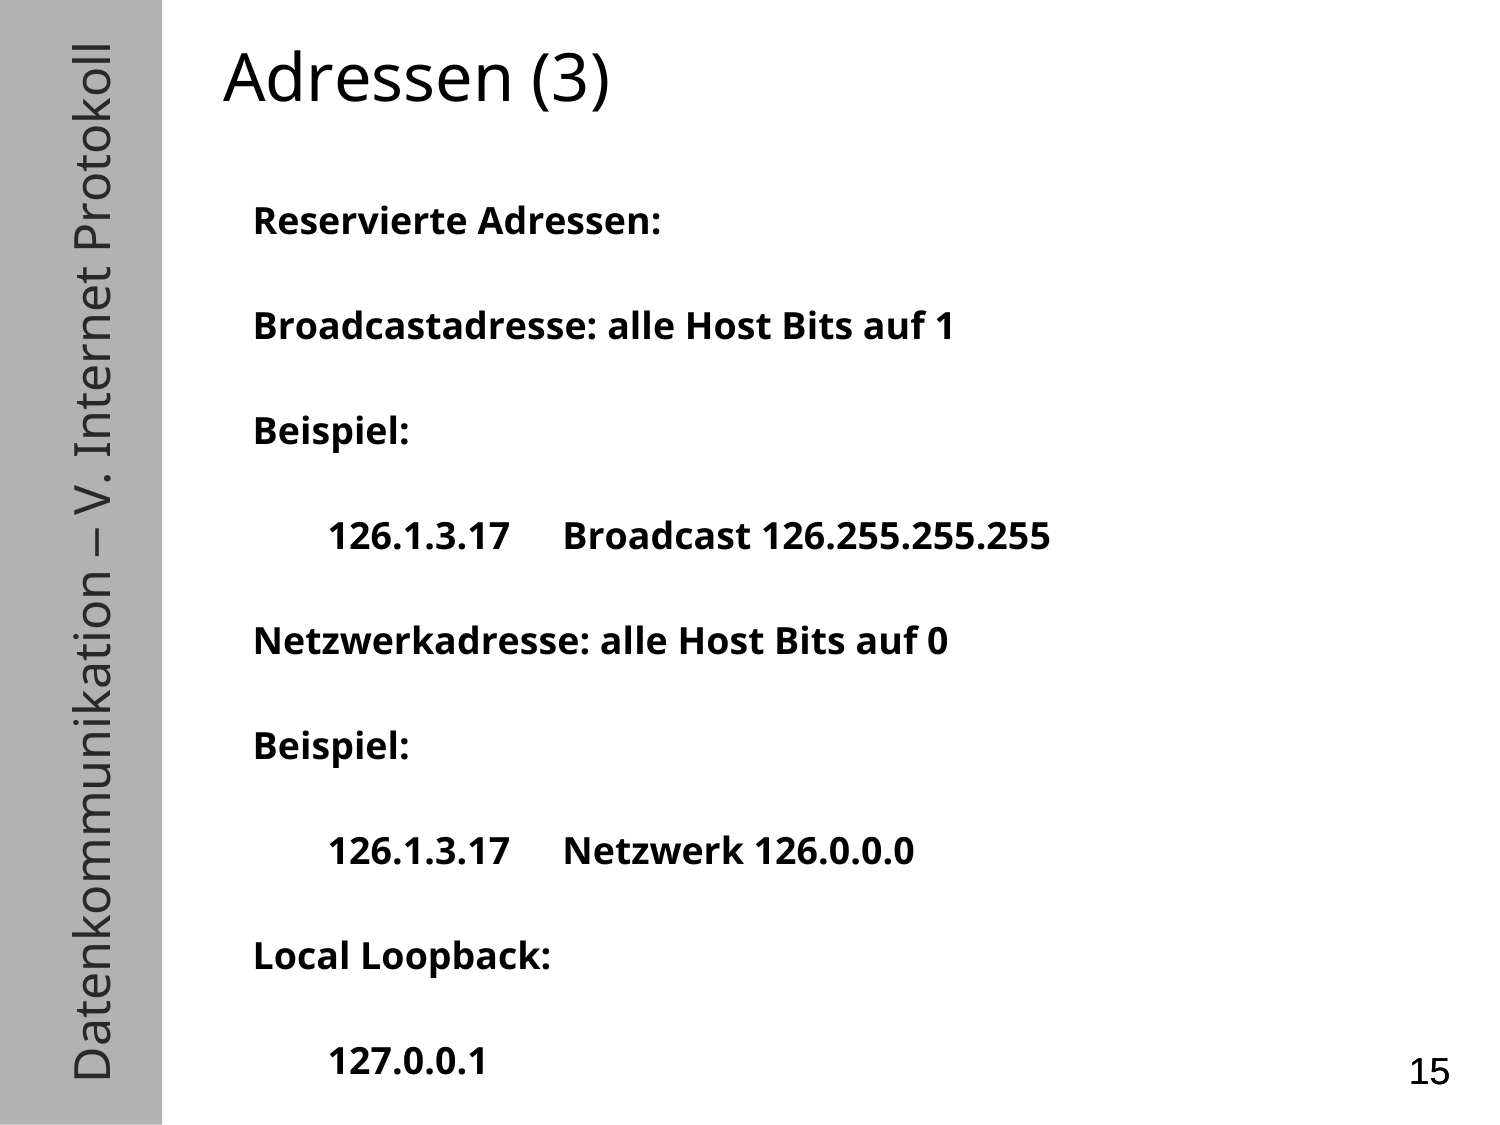

Adressen (3)
Reservierte Adressen:
Broadcastadresse: alle Host Bits auf 1
Beispiel:
	126.1.3.17	 Broadcast 126.255.255.255
Netzwerkadresse: alle Host Bits auf 0
Beispiel:
	126.1.3.17	 Netzwerk 126.0.0.0
Local Loopback:
	127.0.0.1
Datenkommunikation – V. Internet Protokoll